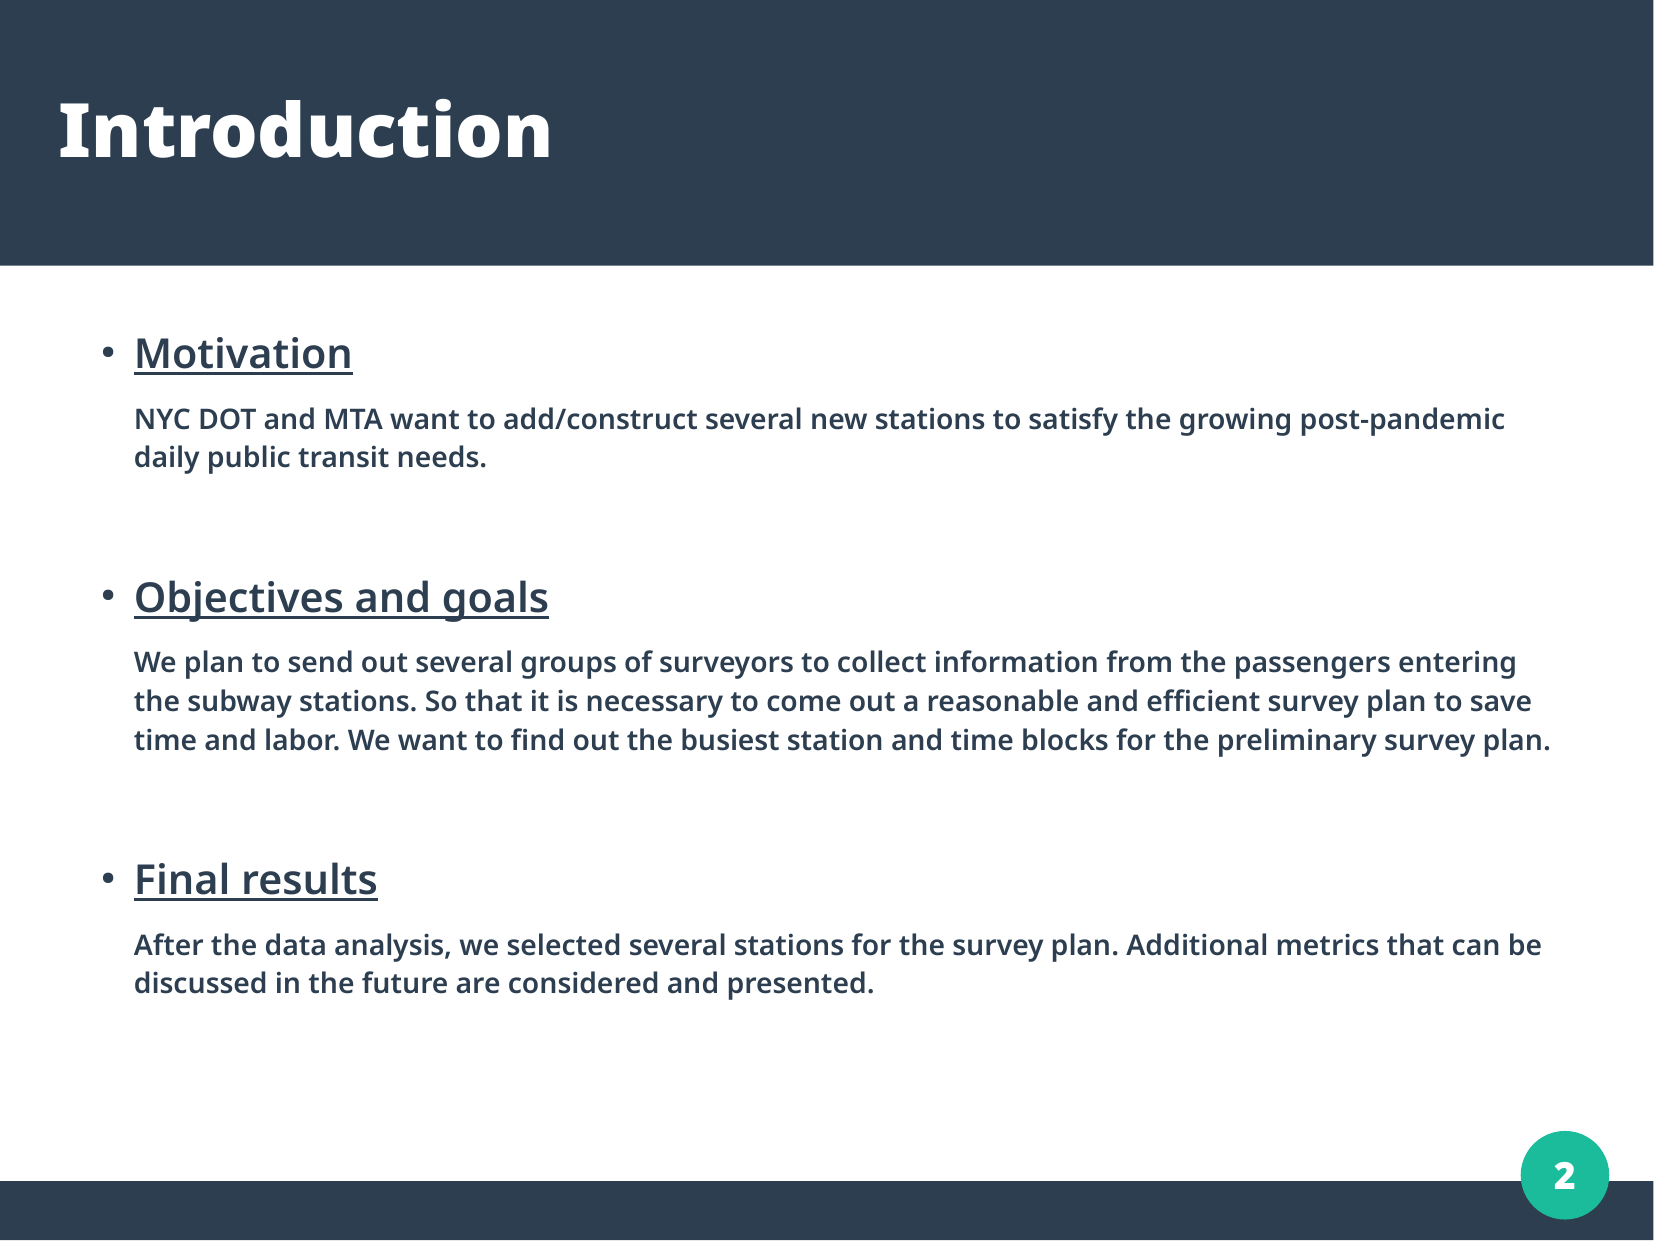

# Introduction
Motivation
NYC DOT and MTA want to add/construct several new stations to satisfy the growing post-pandemic daily public transit needs.
Objectives and goals
We plan to send out several groups of surveyors to collect information from the passengers entering the subway stations. So that it is necessary to come out a reasonable and efficient survey plan to save time and labor. We want to find out the busiest station and time blocks for the preliminary survey plan.
Final results
After the data analysis, we selected several stations for the survey plan. Additional metrics that can be discussed in the future are considered and presented.
2